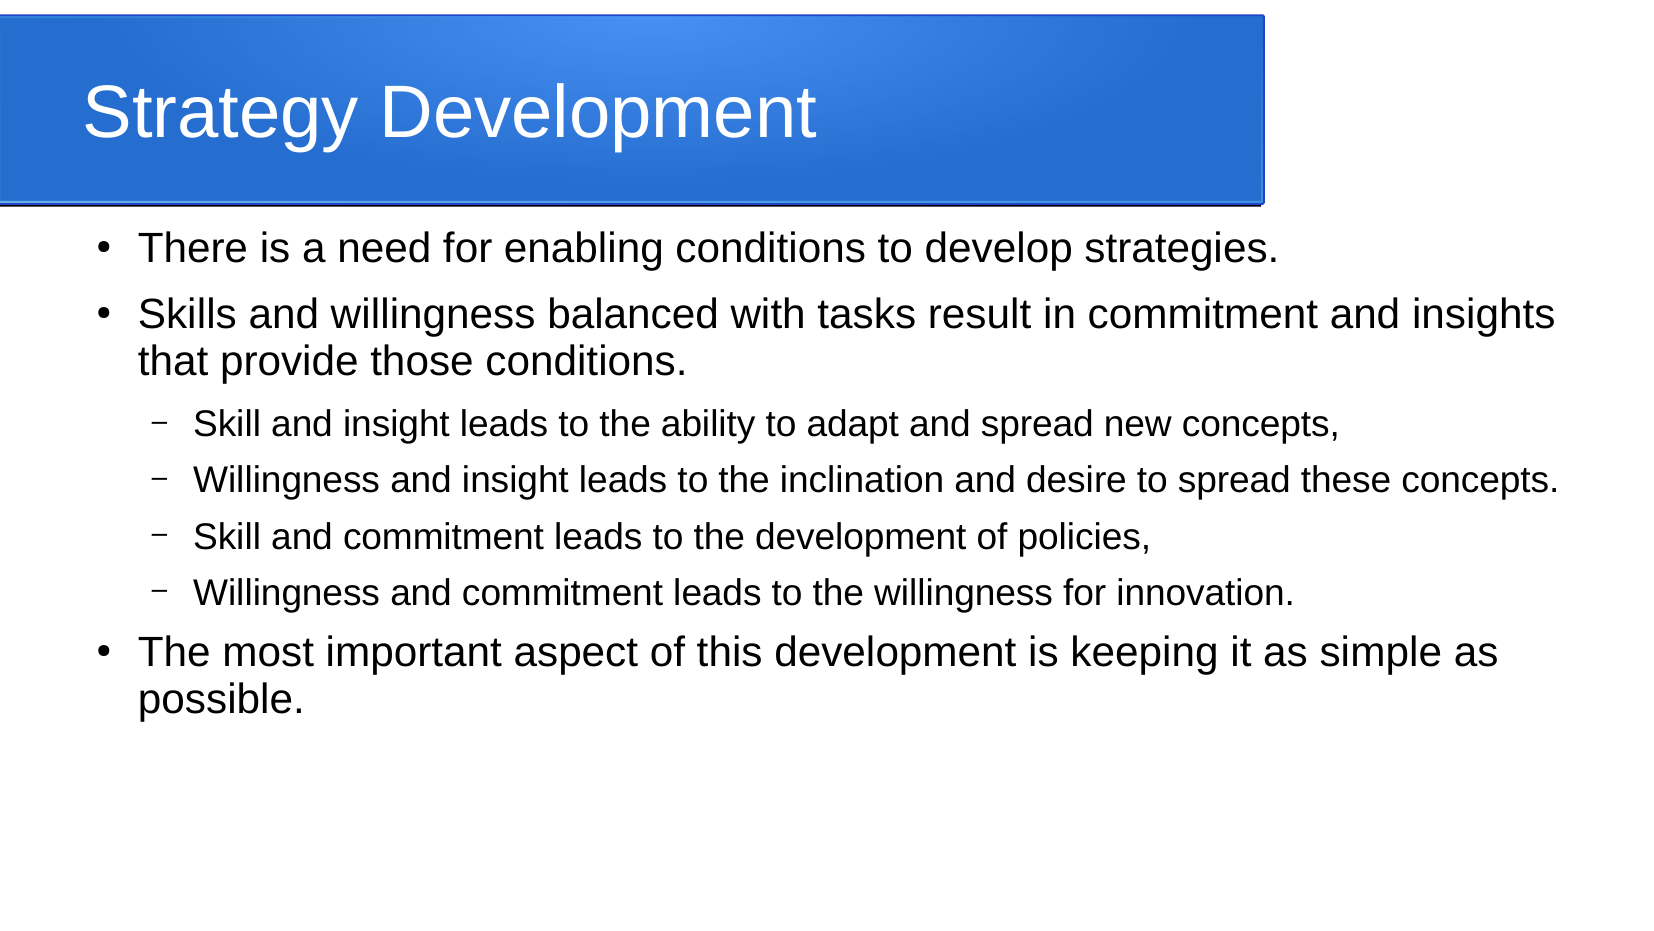

# Strategy Development
There is a need for enabling conditions to develop strategies.
Skills and willingness balanced with tasks result in commitment and insights that provide those conditions.
Skill and insight leads to the ability to adapt and spread new concepts,
Willingness and insight leads to the inclination and desire to spread these concepts.
Skill and commitment leads to the development of policies,
Willingness and commitment leads to the willingness for innovation.
The most important aspect of this development is keeping it as simple as possible.